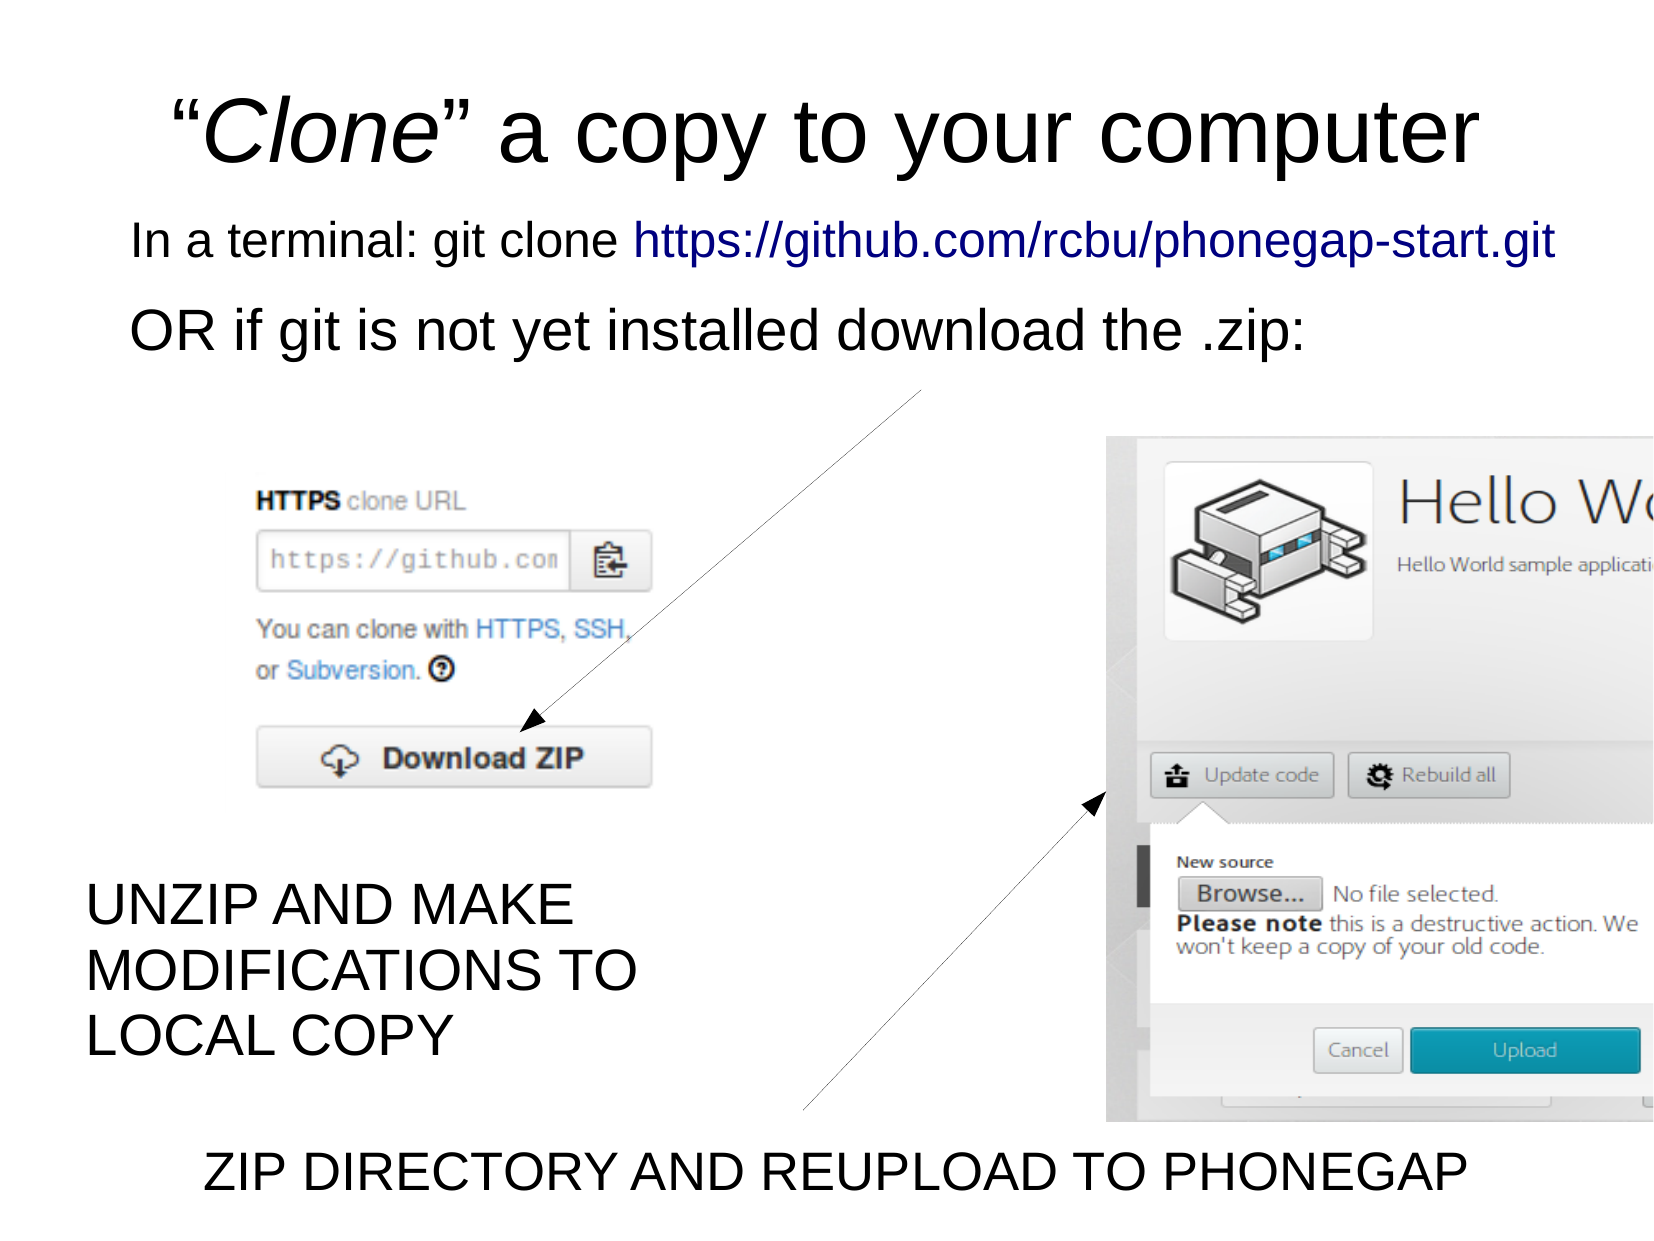

# “Clone” a copy to your computer
In a terminal: git clone https://github.com/rcbu/phonegap-start.git
OR if git is not yet installed download the .zip:
UNZIP AND MAKE MODIFICATIONS TO LOCAL COPY
ZIP DIRECTORY AND REUPLOAD TO PHONEGAP